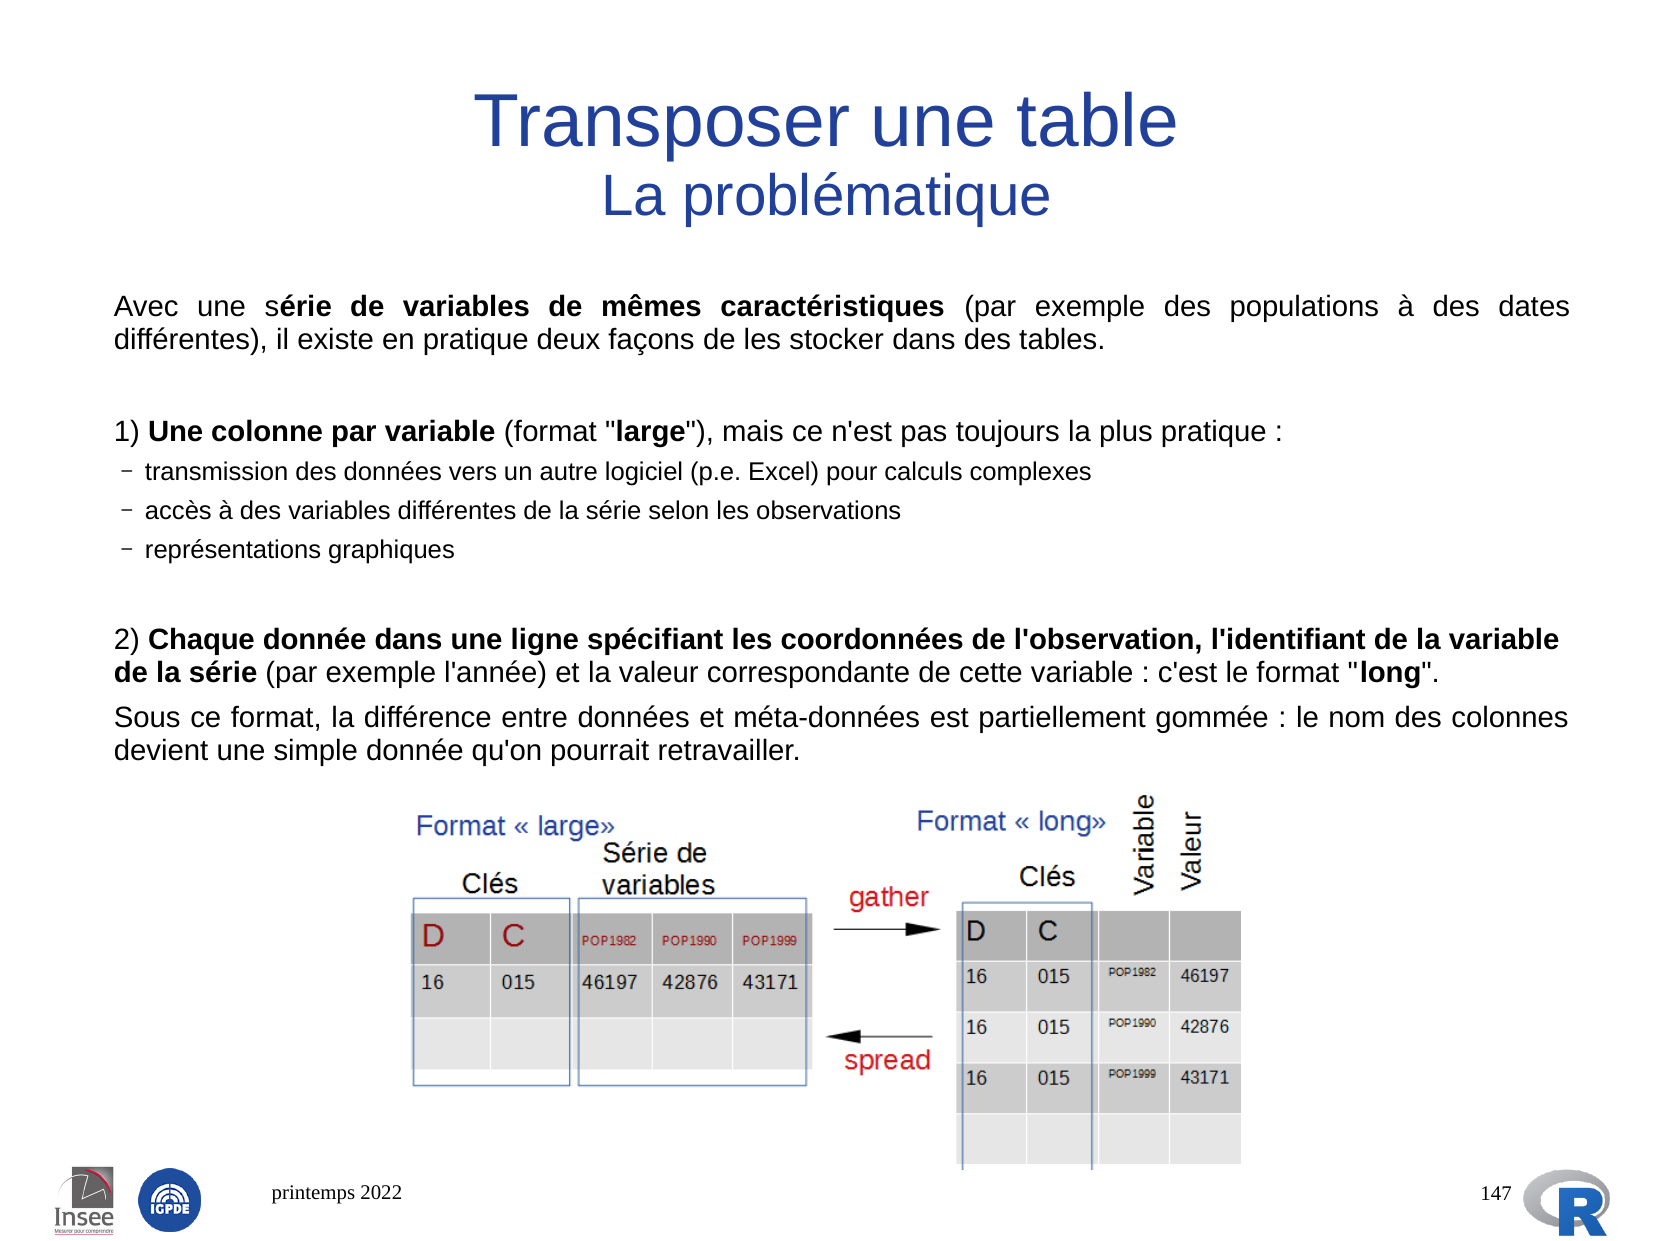

# Transposer une table La problématique
Avec une série de variables de mêmes caractéristiques (par exemple des populations à des dates différentes), il existe en pratique deux façons de les stocker dans des tables.
1) Une colonne par variable (format "large"), mais ce n'est pas toujours la plus pratique :
transmission des données vers un autre logiciel (p.e. Excel) pour calculs complexes
accès à des variables différentes de la série selon les observations
représentations graphiques
2) Chaque donnée dans une ligne spécifiant les coordonnées de l'observation, l'identifiant de la variable de la série (par exemple l'année) et la valeur correspondante de cette variable : c'est le format "long".
Sous ce format, la différence entre données et méta-données est partiellement gommée : le nom des colonnes devient une simple donnée qu'on pourrait retravailler.
printemps 2022
147